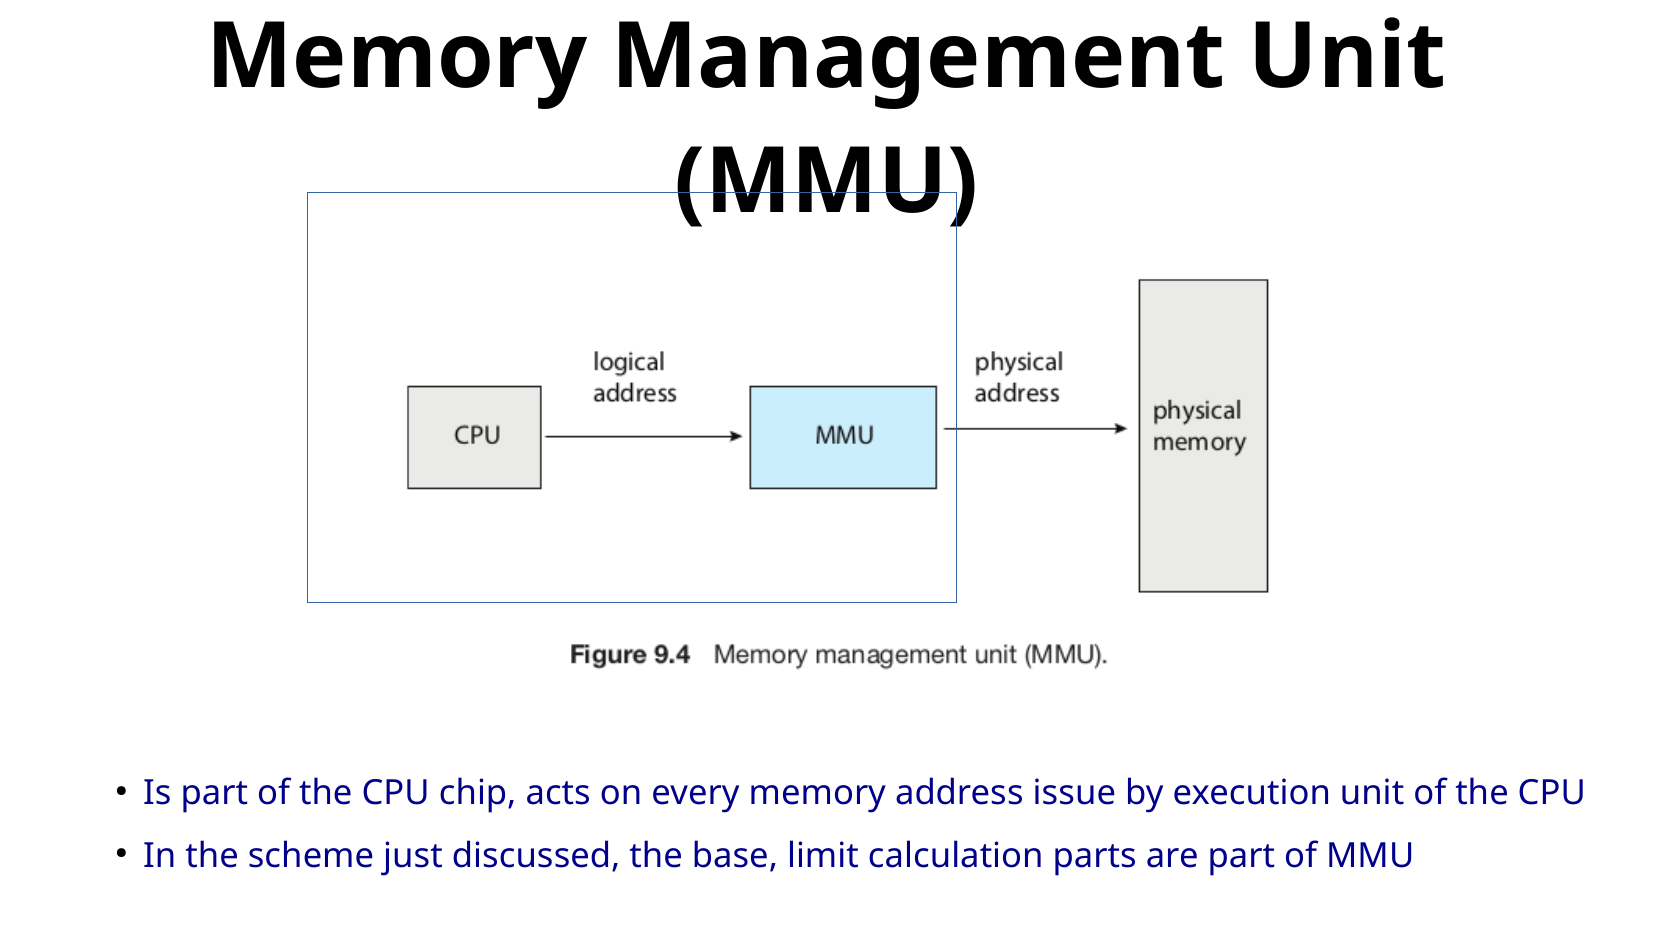

# Memory Management Unit (MMU)
Is part of the CPU chip, acts on every memory address issue by execution unit of the CPU
In the scheme just discussed, the base, limit calculation parts are part of MMU